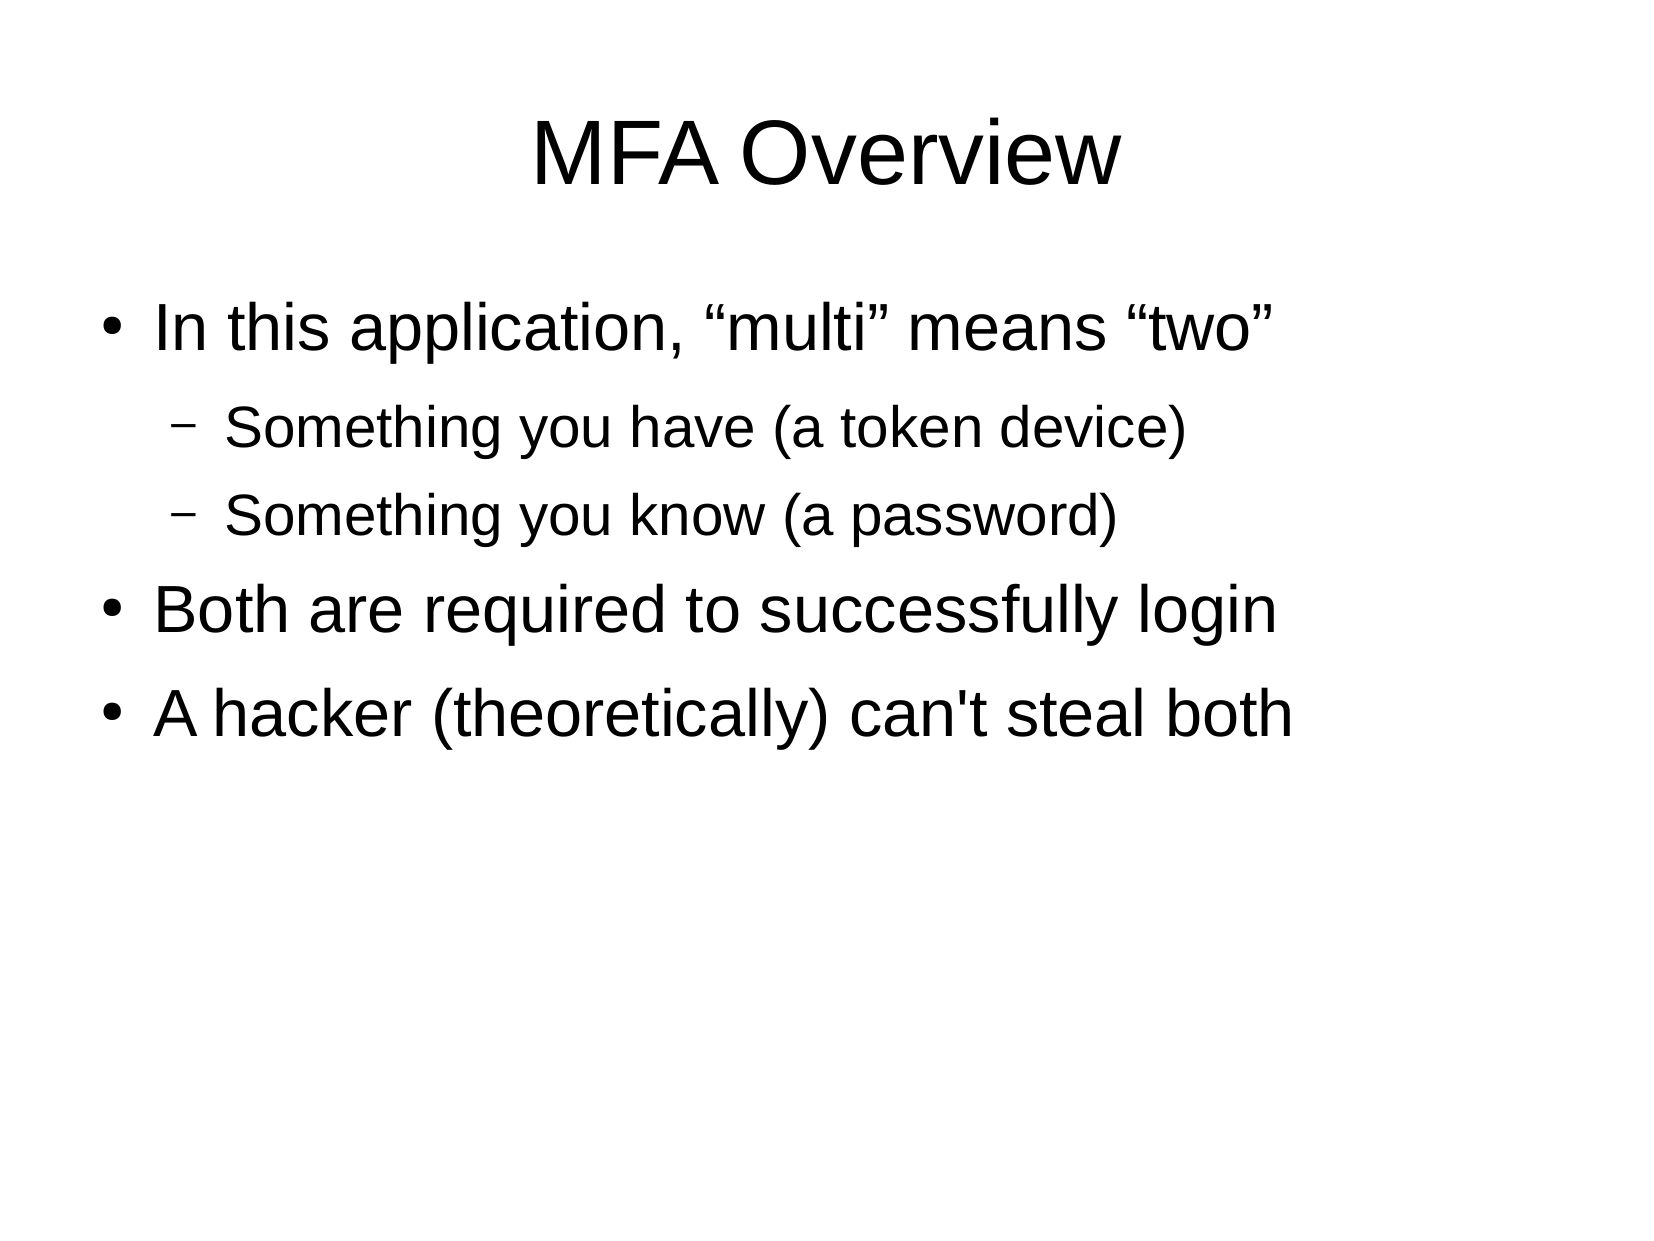

# MFA Overview
In this application, “multi” means “two”
Something you have (a token device)
Something you know (a password)
Both are required to successfully login
A hacker (theoretically) can't steal both